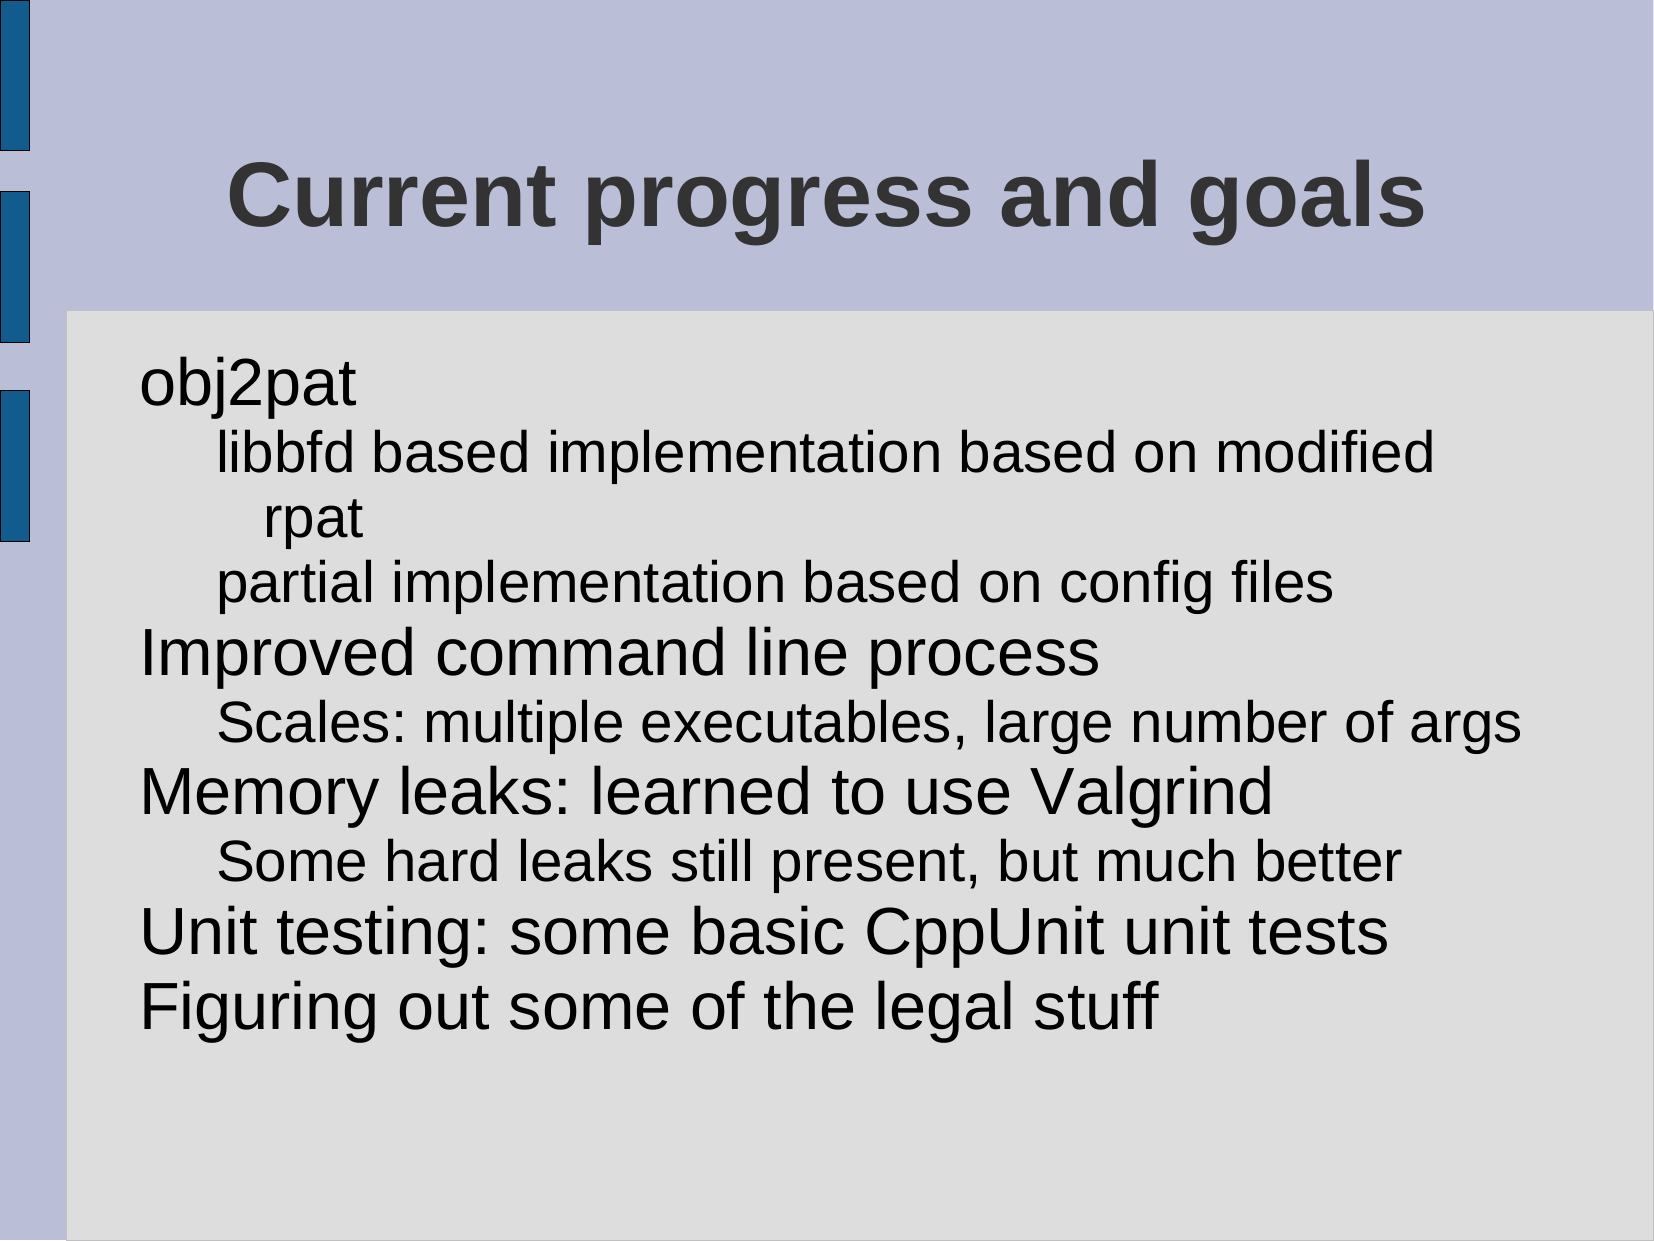

# Current progress and goals
obj2pat
libbfd based implementation based on modified rpat
partial implementation based on config files
Improved command line process
Scales: multiple executables, large number of args
Memory leaks: learned to use Valgrind
Some hard leaks still present, but much better
Unit testing: some basic CppUnit unit tests
Figuring out some of the legal stuff